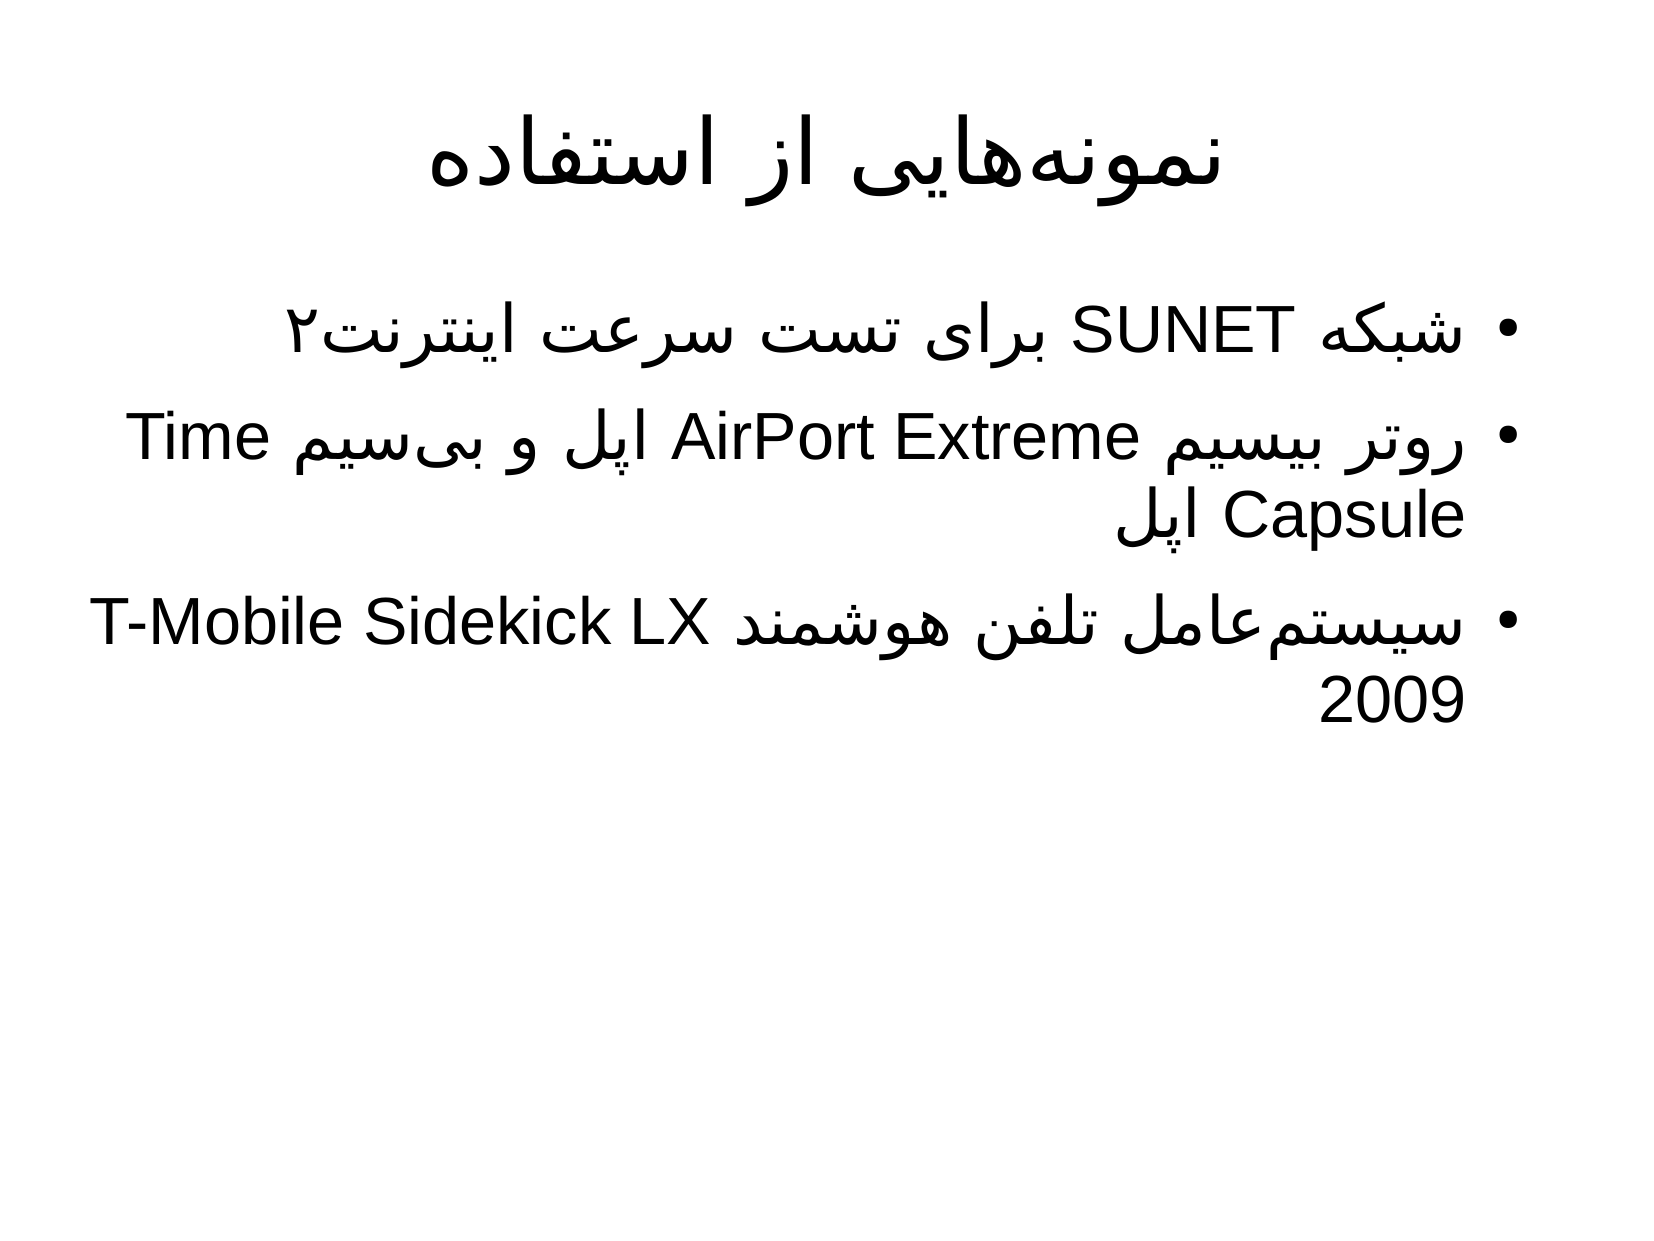

# نمونه‌هایی از استفاده
شبکه SUNET برای تست سرعت اینترنت۲
روتر بیسیم AirPort Extreme اپل و بی‌سیم Time Capsule اپل
سیستم‌عامل تلفن هوشمند T-Mobile Sidekick LX 2009